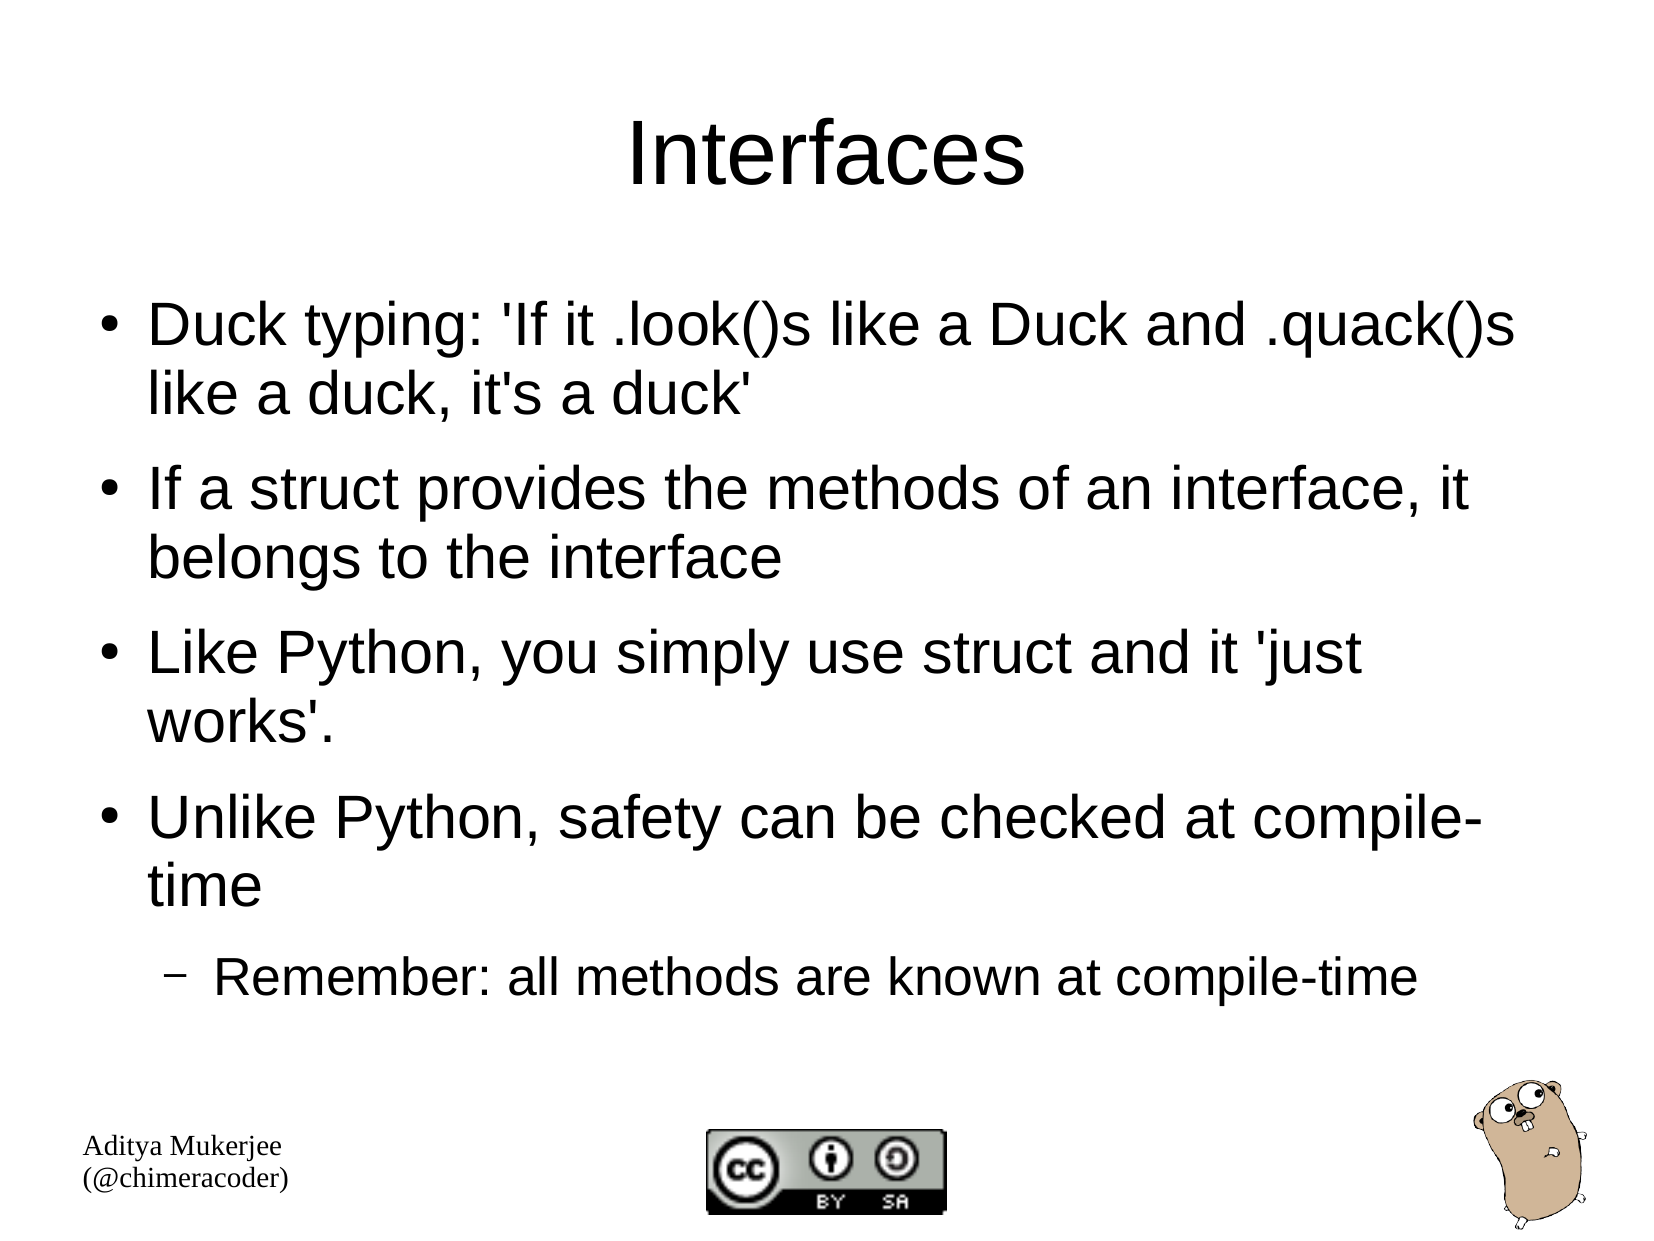

# Interfaces
Duck typing: 'If it .look()s like a Duck and .quack()s like a duck, it's a duck'
If a struct provides the methods of an interface, it belongs to the interface
Like Python, you simply use struct and it 'just works'.
Unlike Python, safety can be checked at compile-time
Remember: all methods are known at compile-time